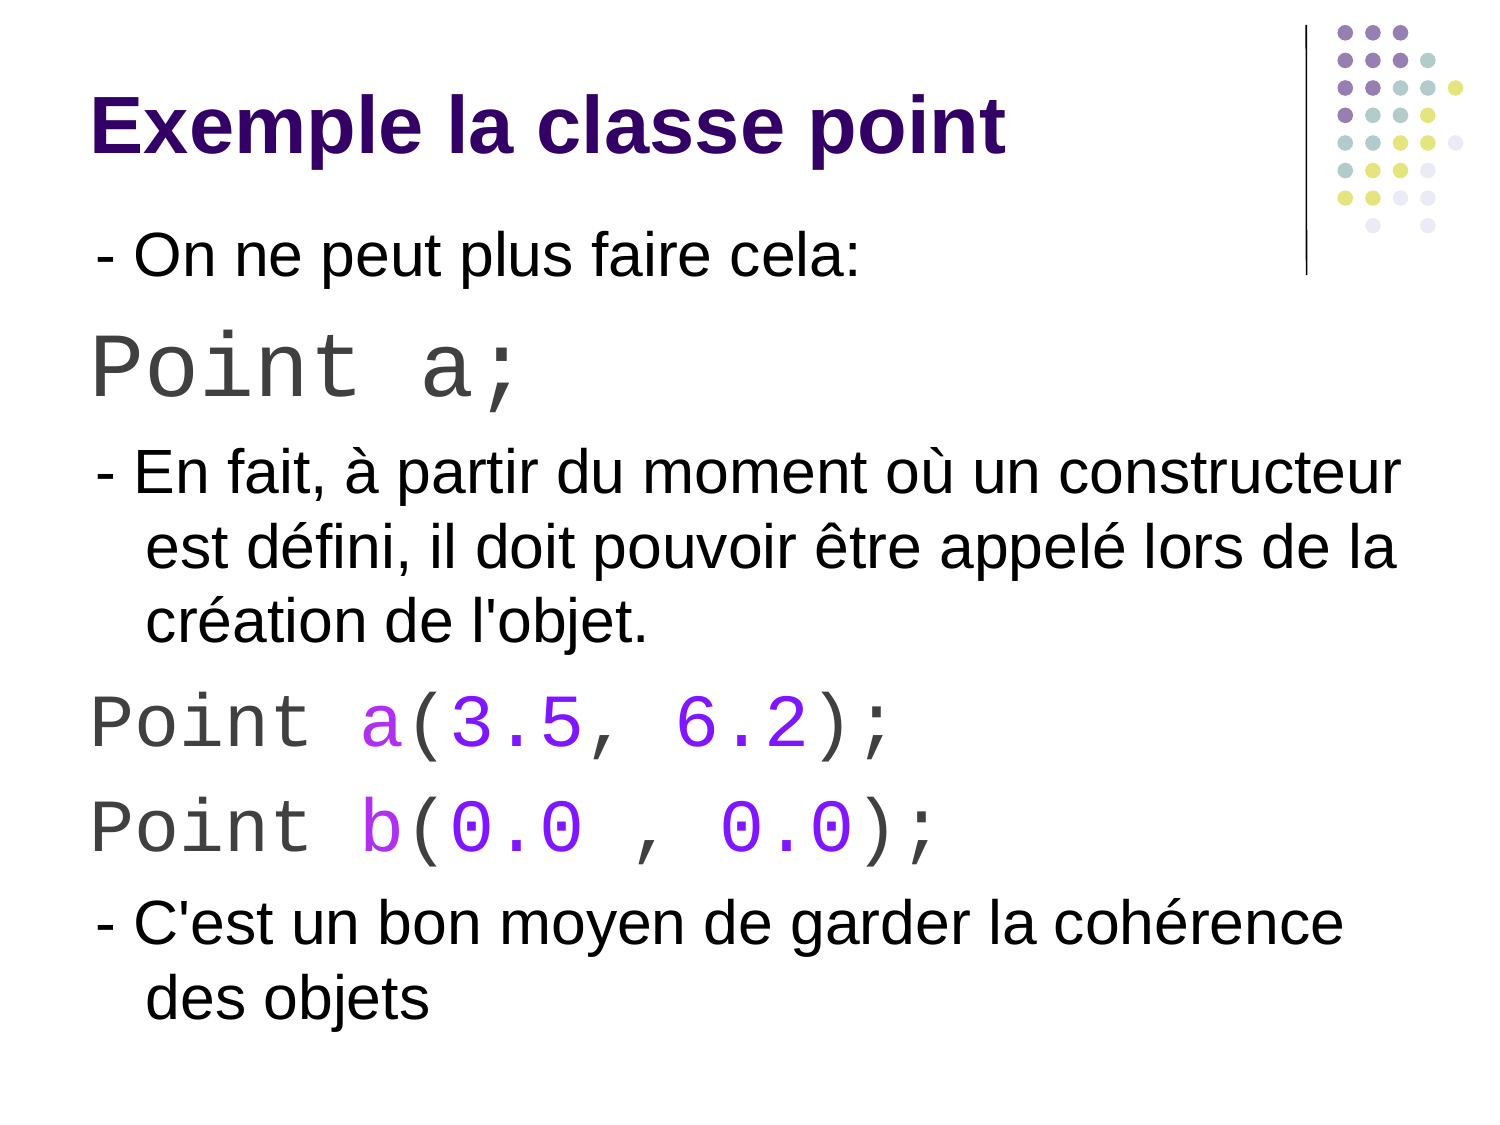

# Exemple la classe point
- On ne peut plus faire cela:
Point a;
- En fait, à partir du moment où un constructeur est défini, il doit pouvoir être appelé lors de la création de l'objet.
Point a(3.5, 6.2);
Point b(0.0 , 0.0);
- C'est un bon moyen de garder la cohérence des objets